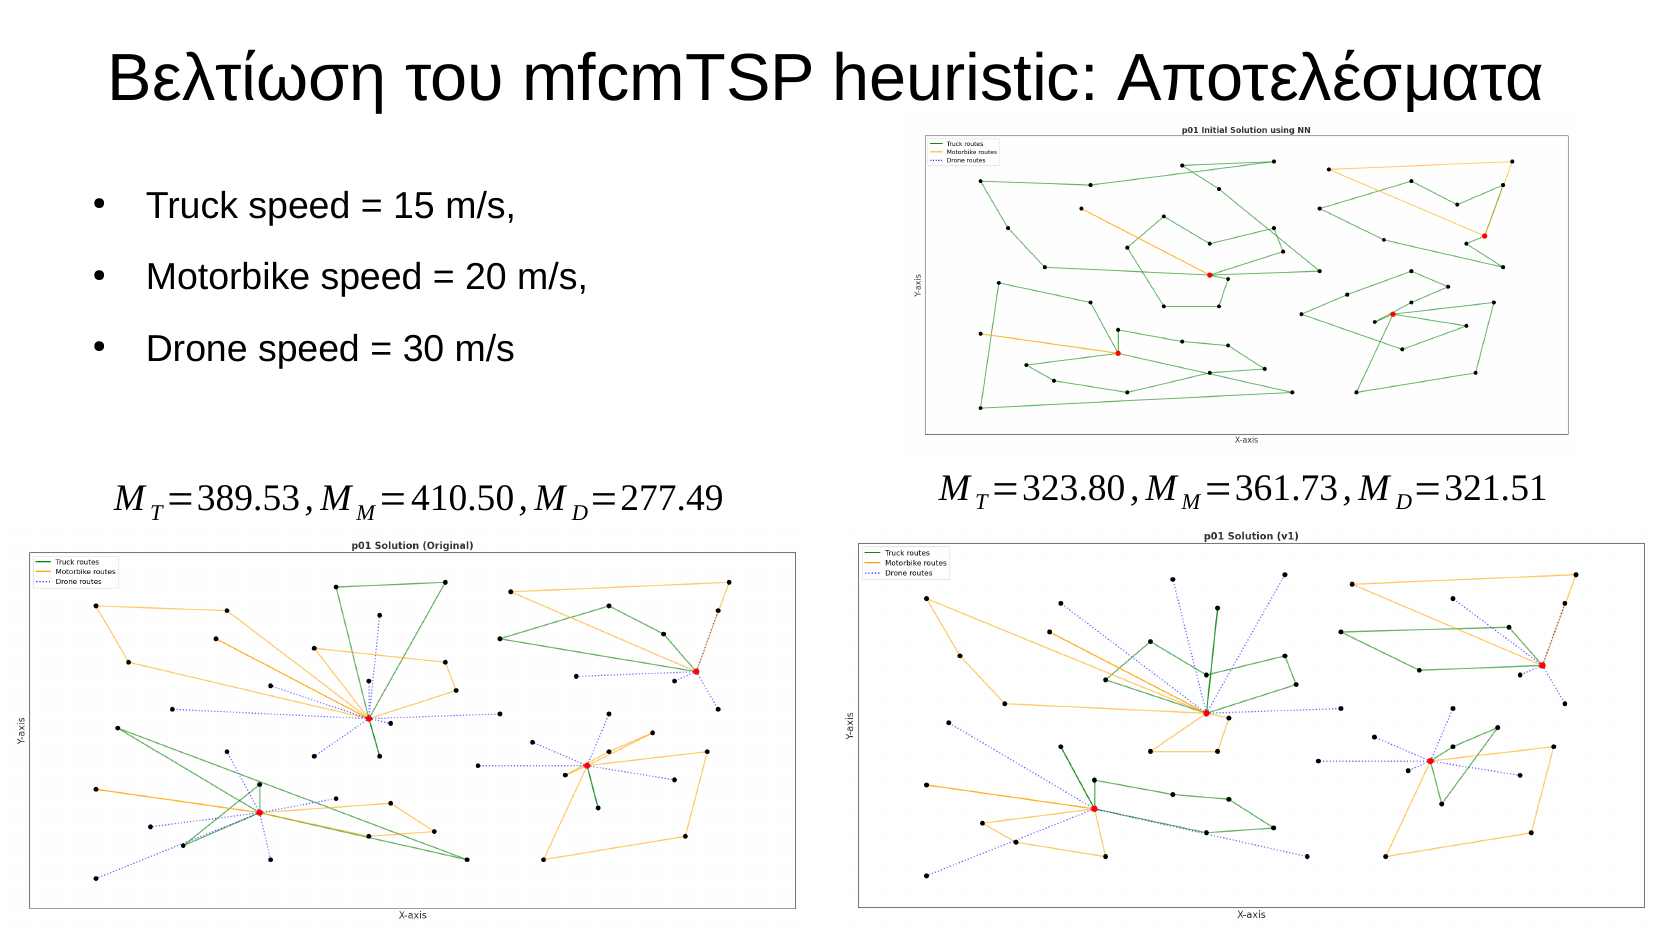

# Βελτίωση του mfcmTSP heuristic: Αποτελέσματα
Truck speed = 15 m/s,
Motorbike speed = 20 m/s,
Drone speed = 30 m/s